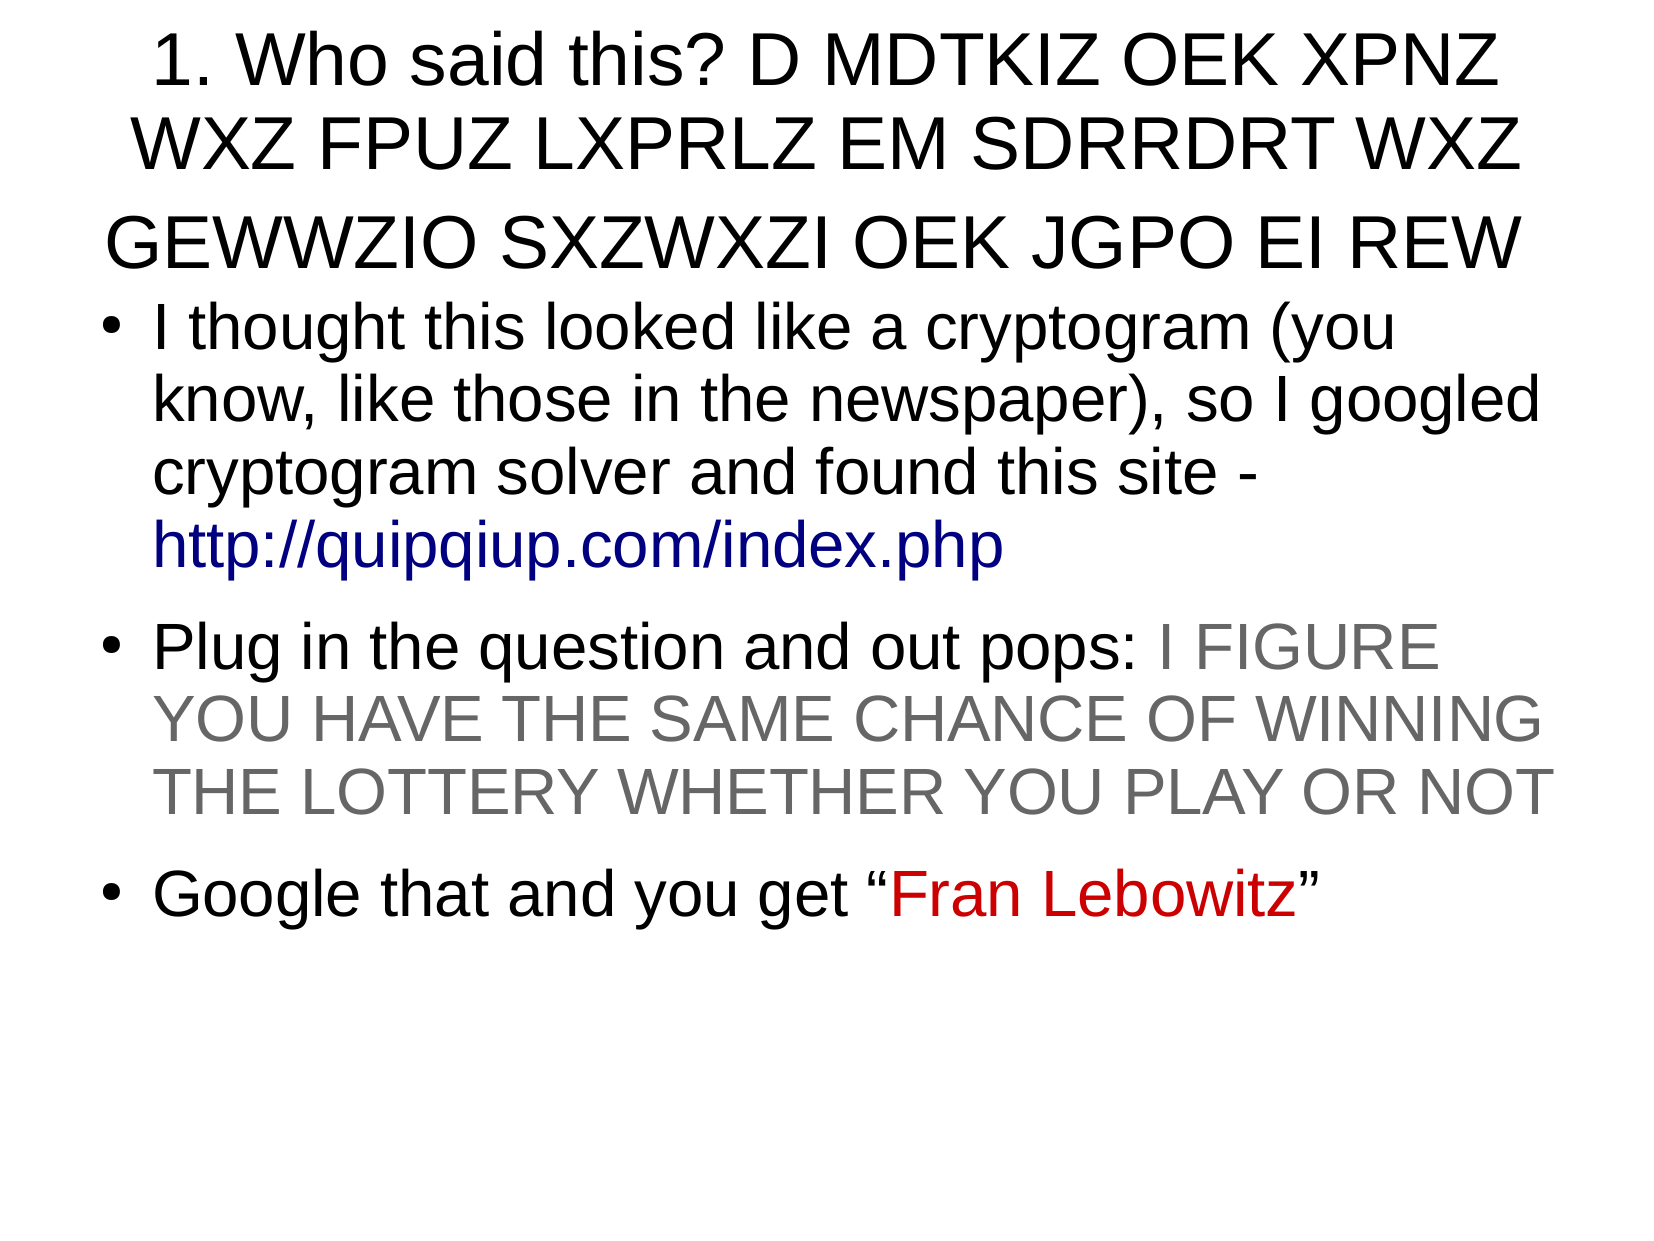

# 1. Who said this? D MDTKIZ OEK XPNZ WXZ FPUZ LXPRLZ EM SDRRDRT WXZ GEWWZIO SXZWXZI OEK JGPO EI REW
I thought this looked like a cryptogram (you know, like those in the newspaper), so I googled cryptogram solver and found this site - http://quipqiup.com/index.php
Plug in the question and out pops: I FIGURE YOU HAVE THE SAME CHANCE OF WINNING THE LOTTERY WHETHER YOU PLAY OR NOT
Google that and you get “Fran Lebowitz”